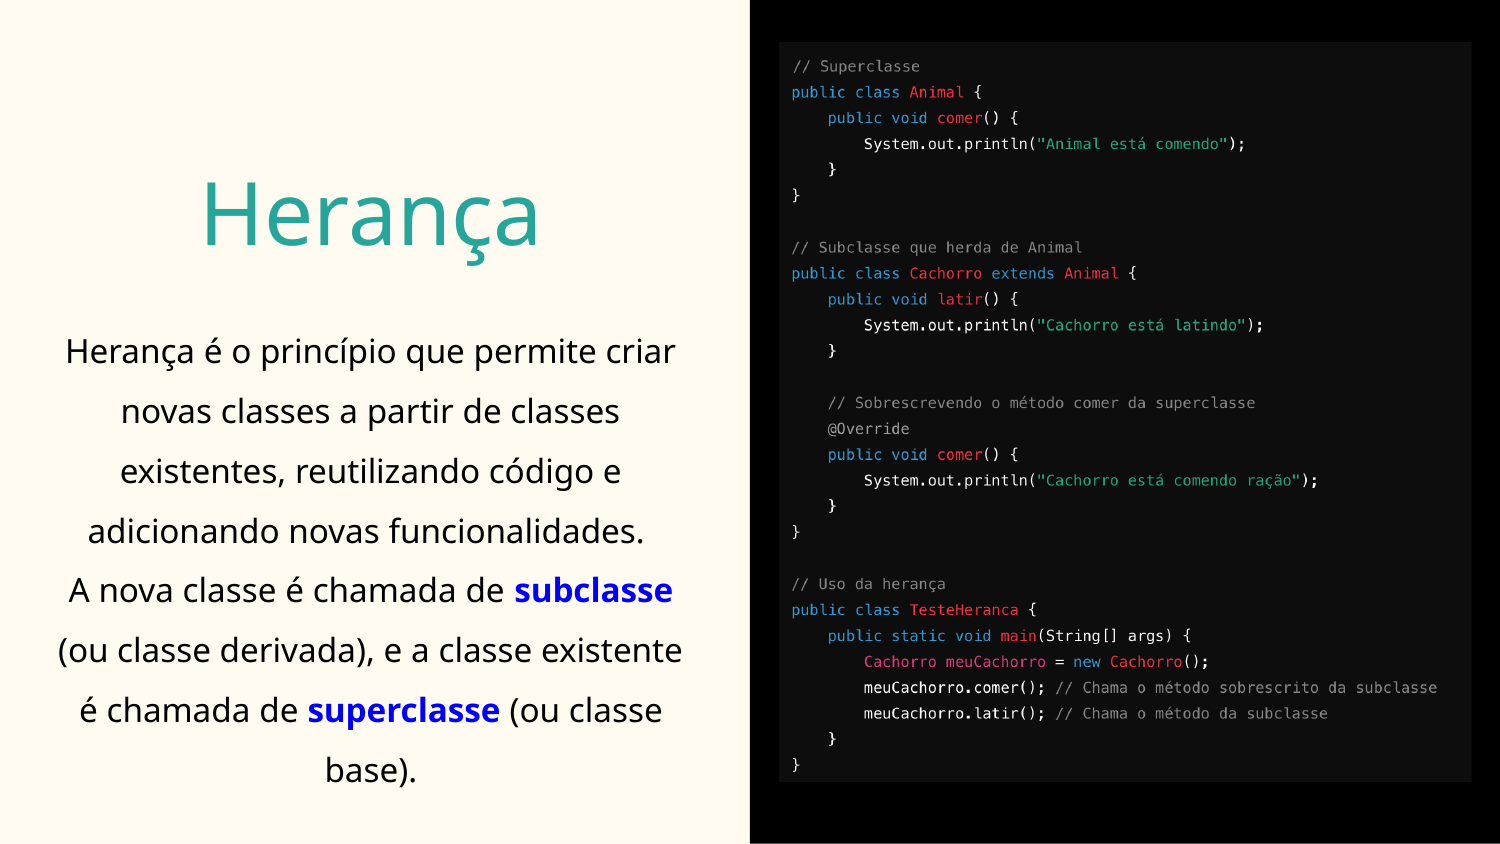

# Herança
Herança é o princípio que permite criar novas classes a partir de classes existentes, reutilizando código e adicionando novas funcionalidades.
A nova classe é chamada de subclasse (ou classe derivada), e a classe existente é chamada de superclasse (ou classe base).